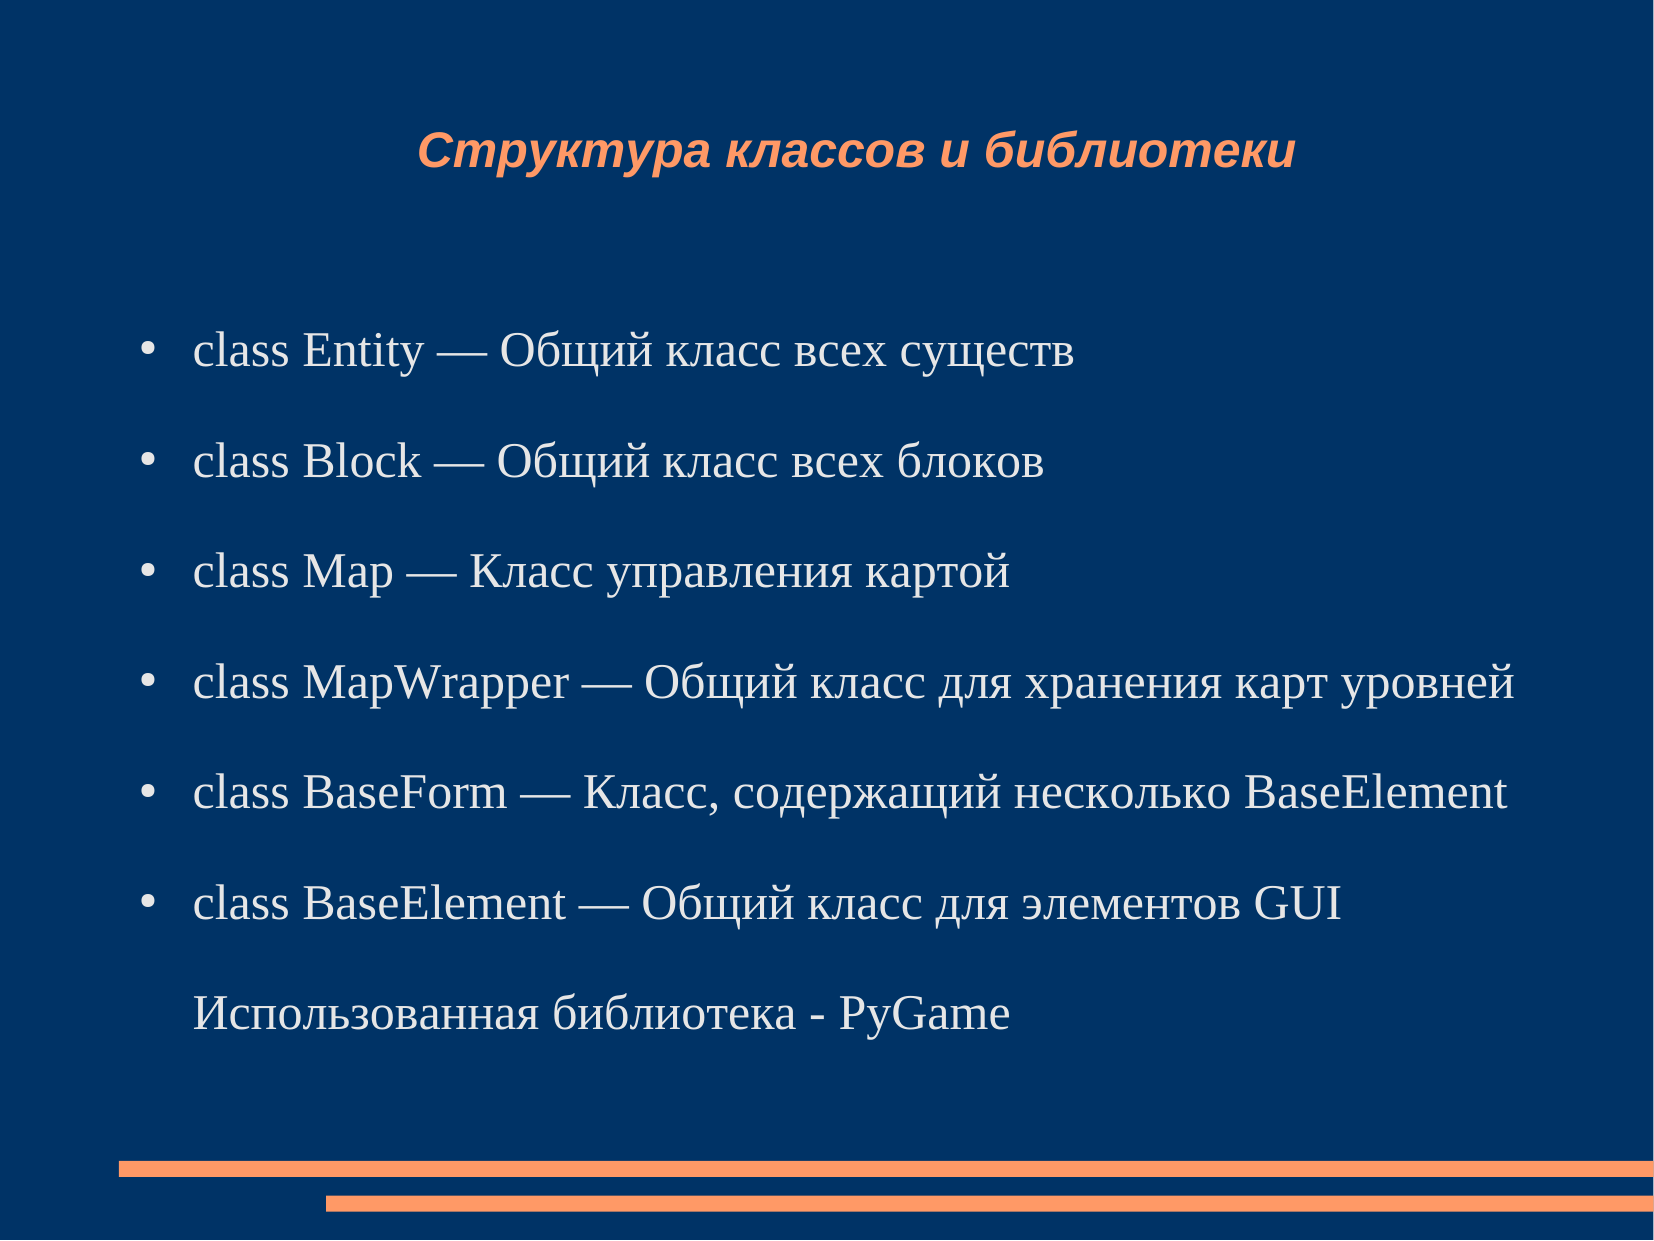

# Структура классов и библиотеки
class Entity — Общий класс всех существ
class Block — Общий класс всех блоков
class Map — Класс управления картой
class MapWrapper — Общий класс для хранения карт уровней
class BaseForm — Класс, содержащий несколько BaseElement
class BaseElement — Общий класс для элементов GUI
Использованная библиотека - PyGame